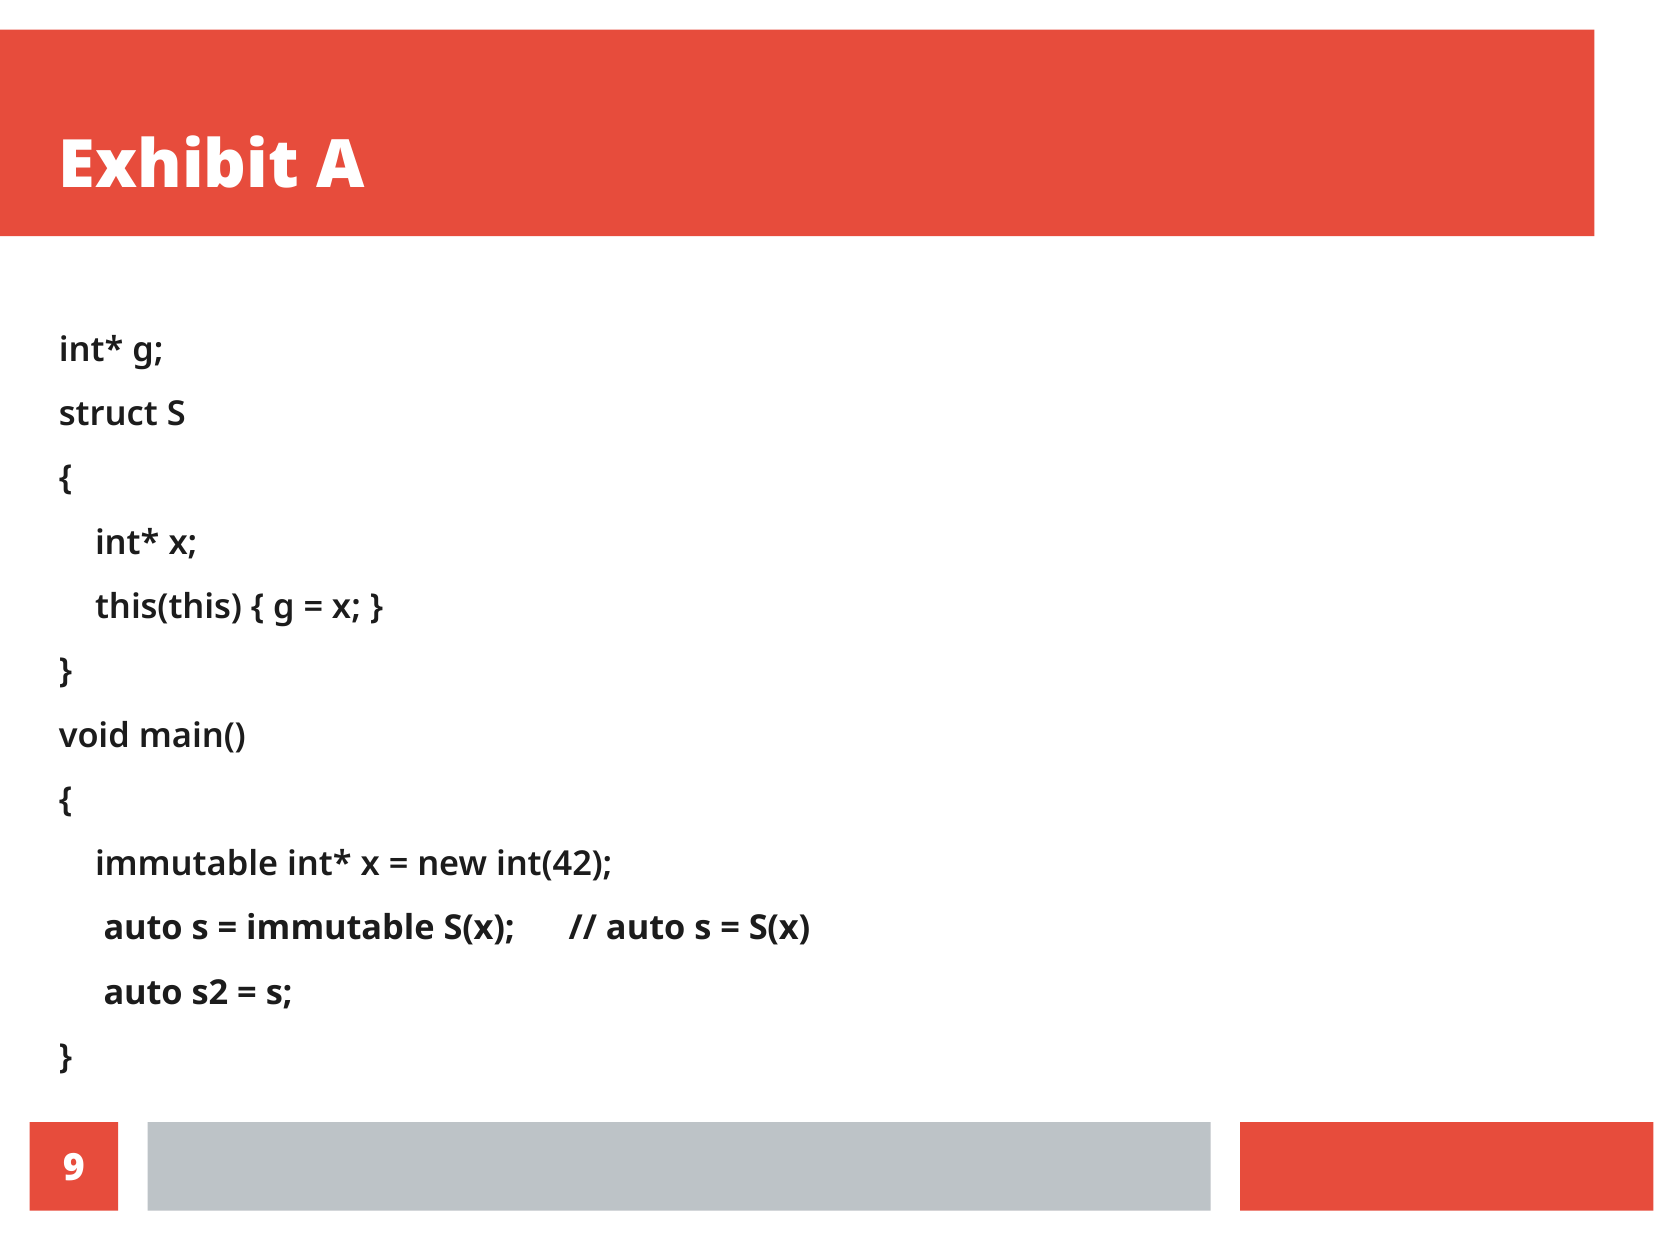

# Exhibit A
int* g;
struct S
{
 int* x;
 this(this) { g = x; }
}
void main()
{
 immutable int* x = new int(42);
 auto s = immutable S(x); // auto s = S(x)
 auto s2 = s;
}
9